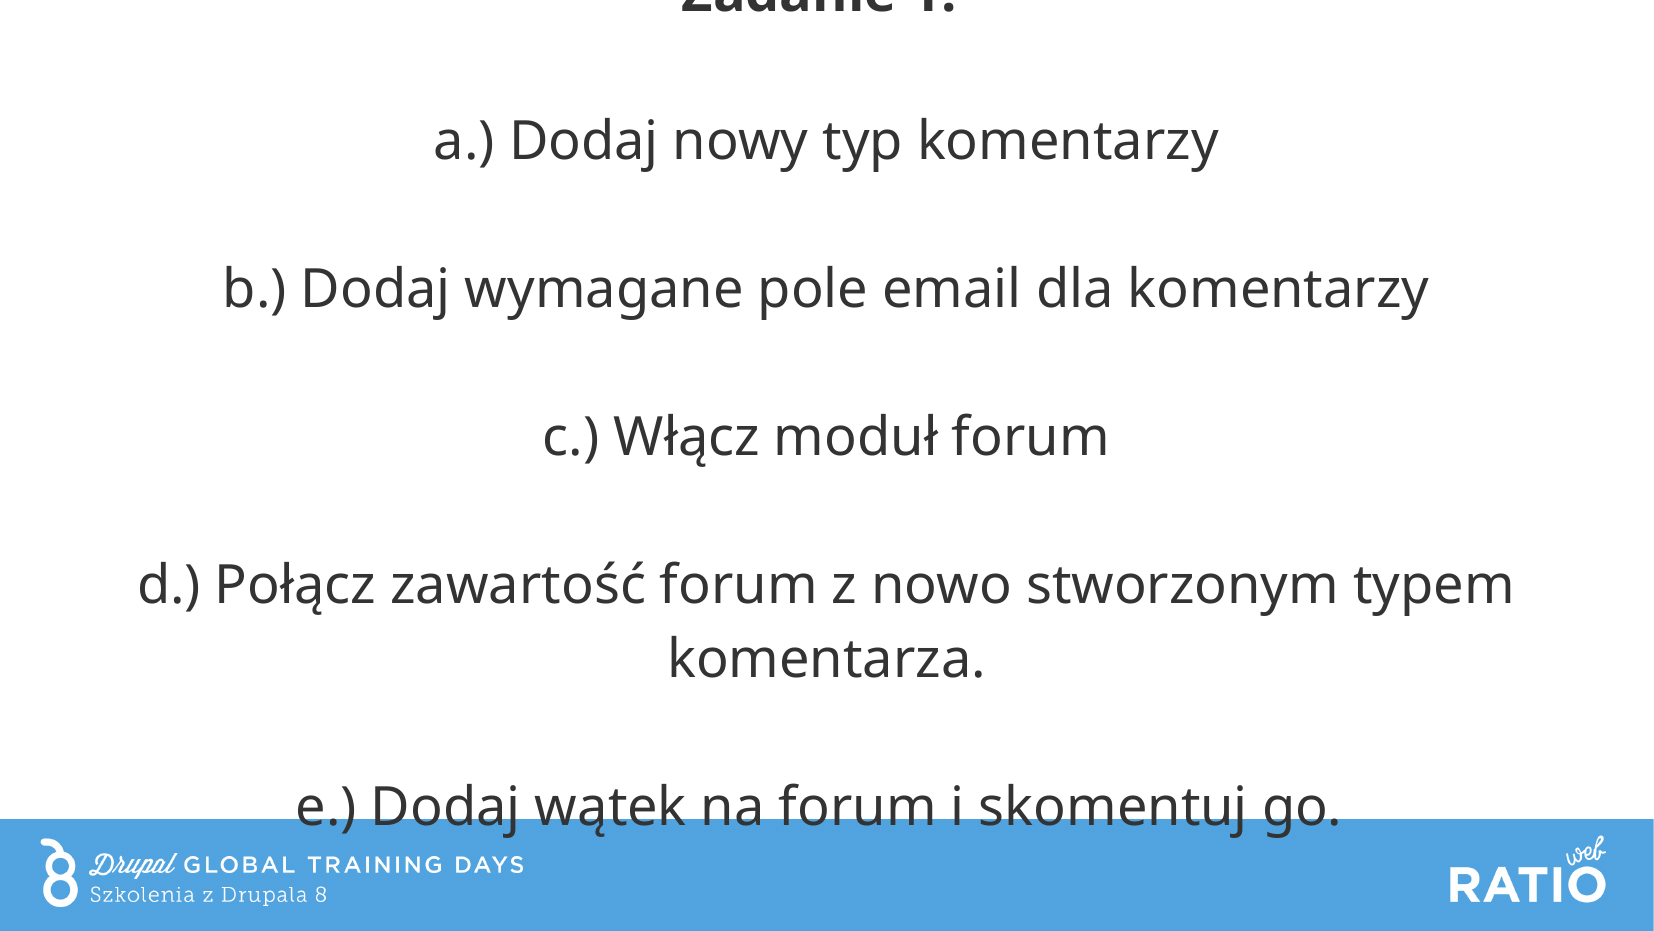

# Zadanie 1.
a.) Dodaj nowy typ komentarzy
b.) Dodaj wymagane pole email dla komentarzy
c.) Włącz moduł forum
d.) Połącz zawartość forum z nowo stworzonym typem komentarza.
e.) Dodaj wątek na forum i skomentuj go.